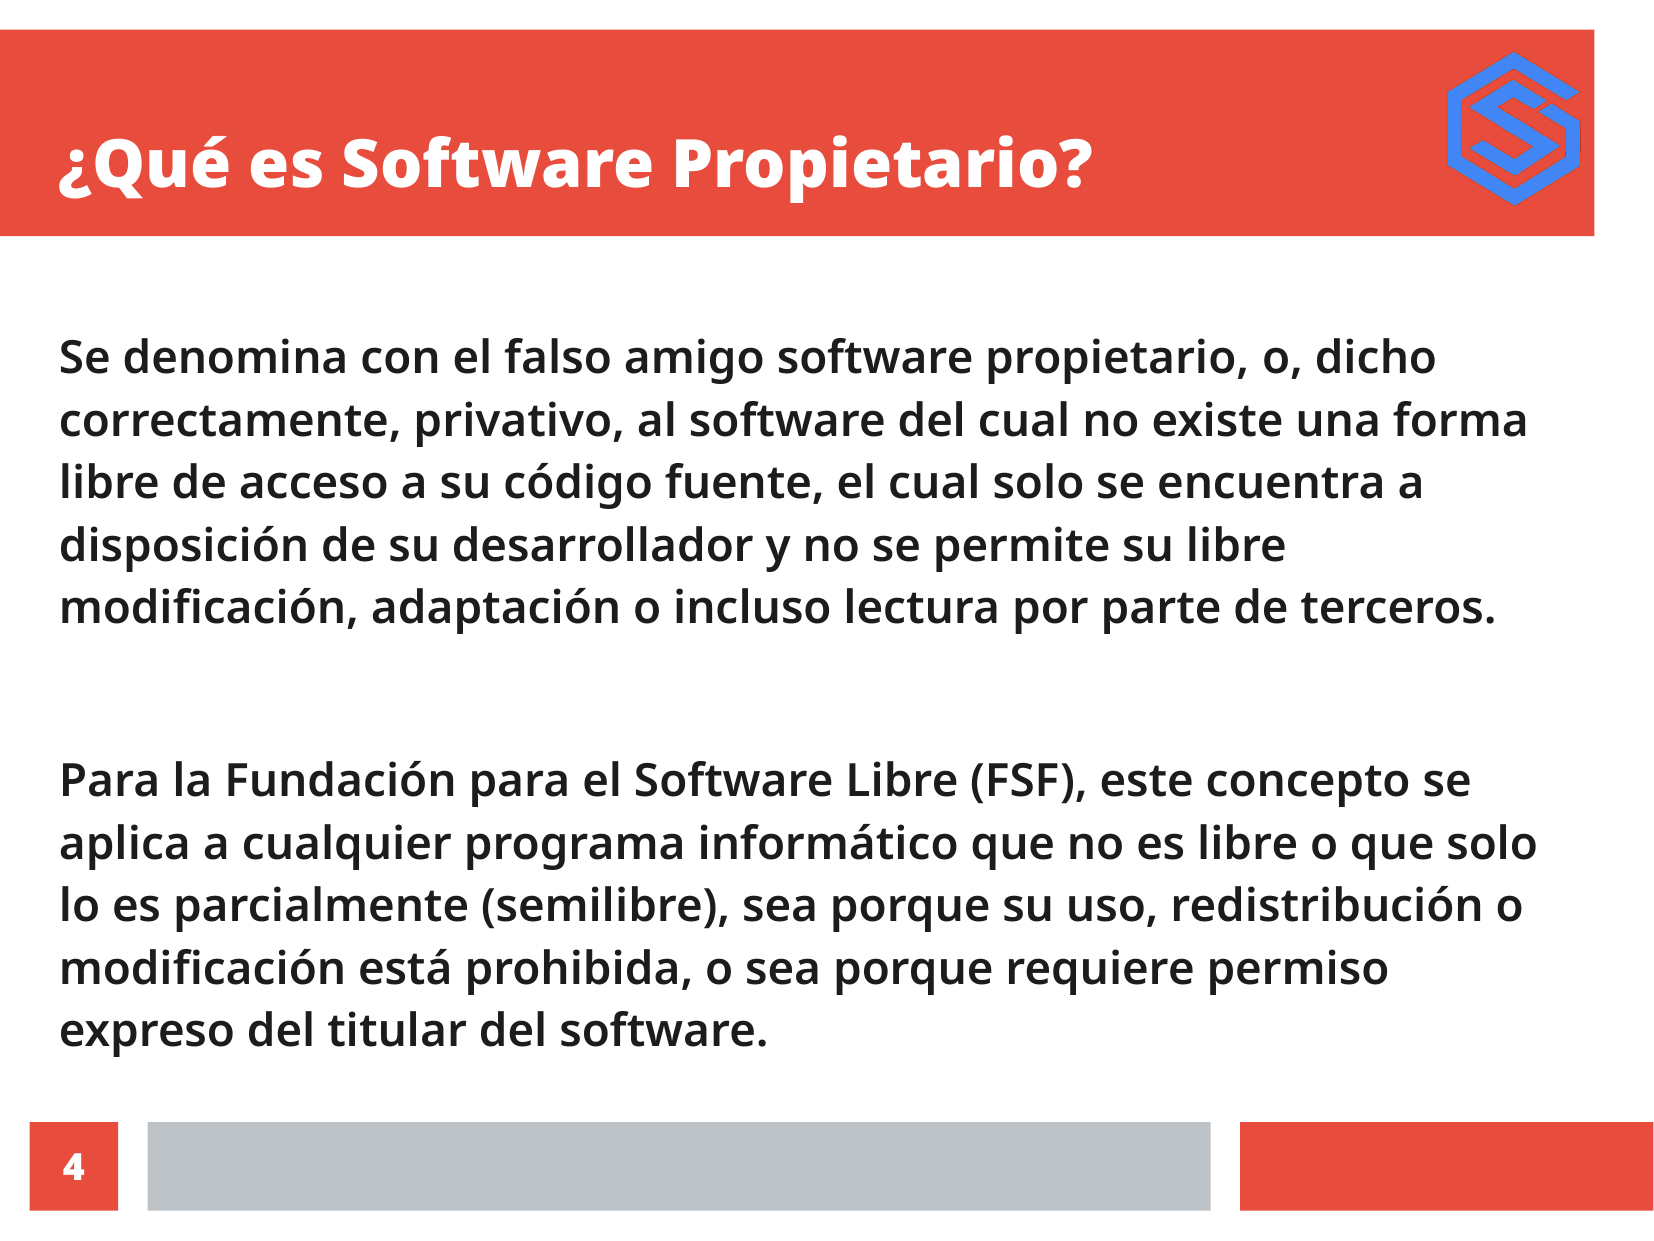

# ¿Qué es Software Propietario?
Se denomina con el falso amigo software propietario,​ o, dicho correctamente, privativo, al software del cual no existe una forma libre de acceso a su código fuente, el cual solo se encuentra a disposición de su desarrollador y no se permite su libre modificación, adaptación o incluso lectura por parte de terceros.
Para la Fundación para el Software Libre (FSF), este concepto se aplica a cualquier programa informático que no es libre o que solo lo es parcialmente (semilibre), sea porque su uso, redistribución o modificación está prohibida, o sea porque requiere permiso expreso del titular del software.
4